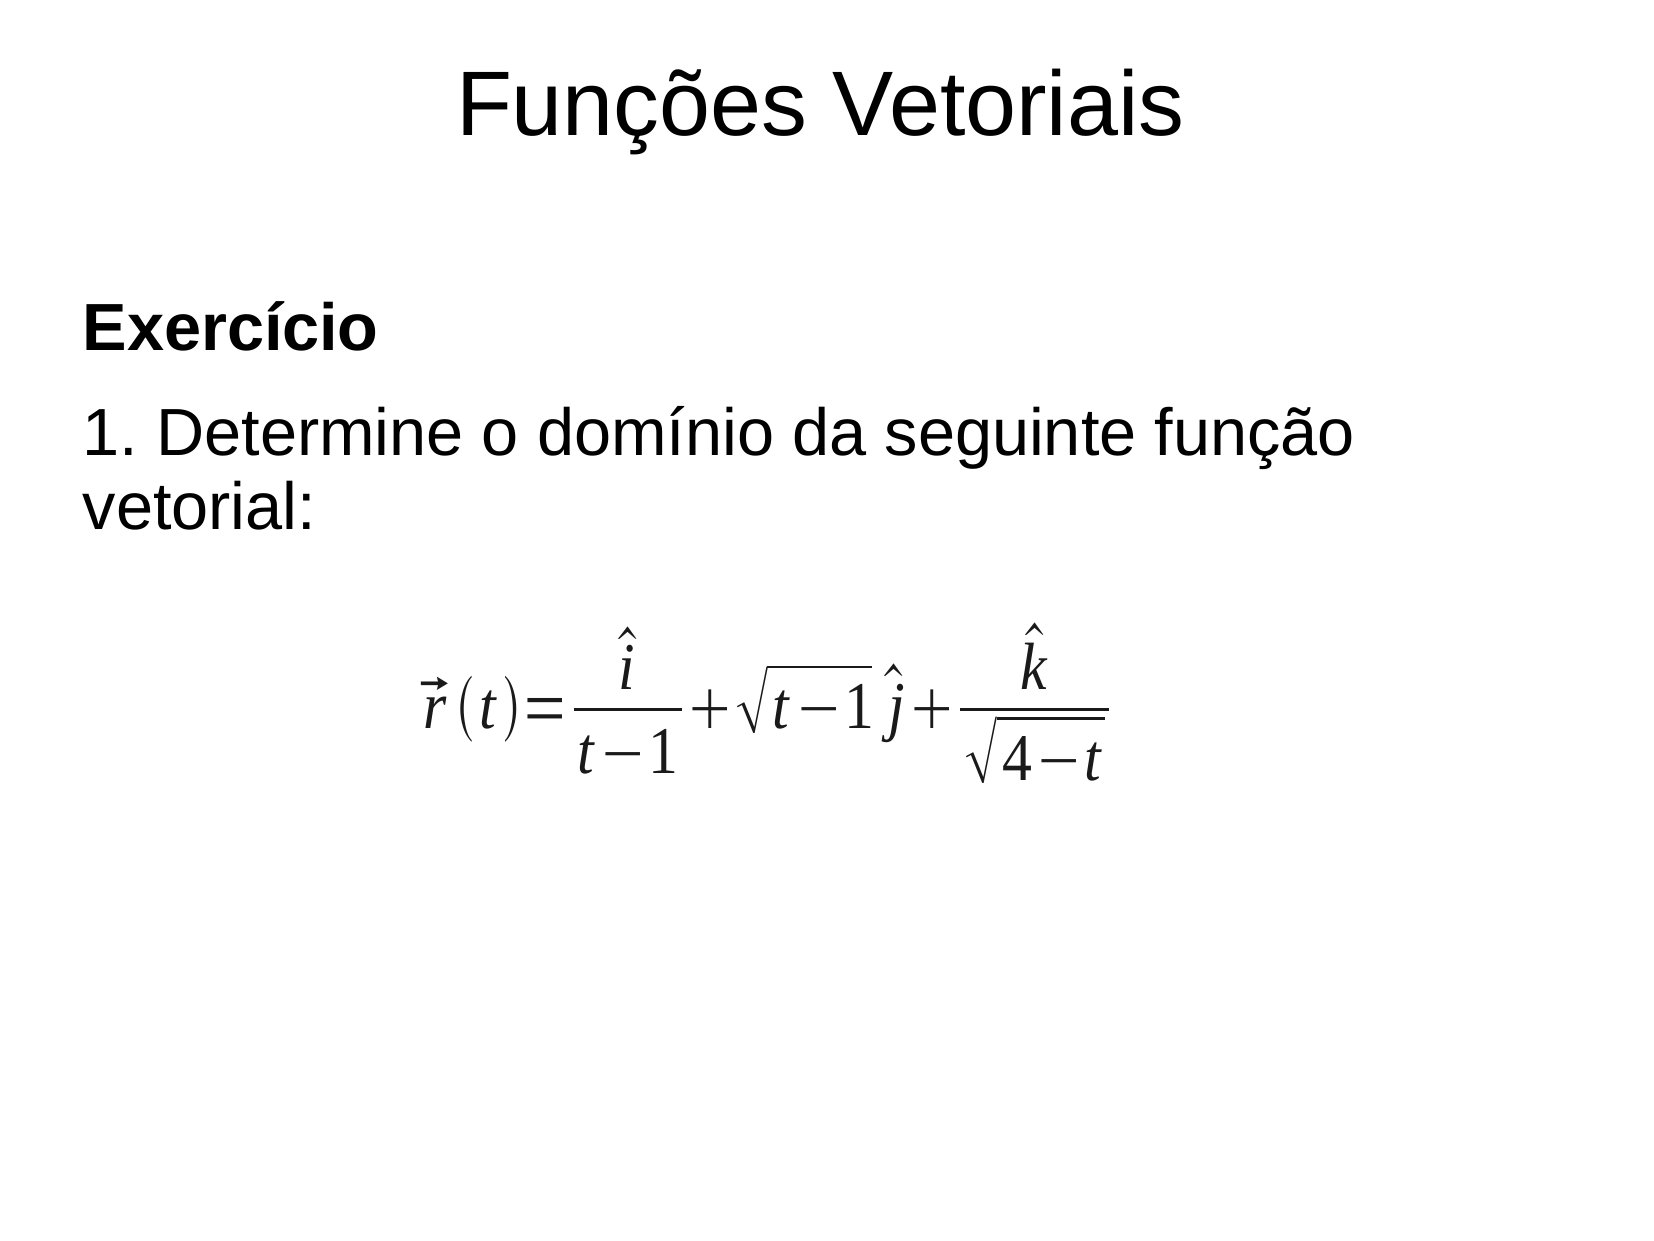

Funções Vetoriais
# Exercício
1. Determine o domínio da seguinte função vetorial: